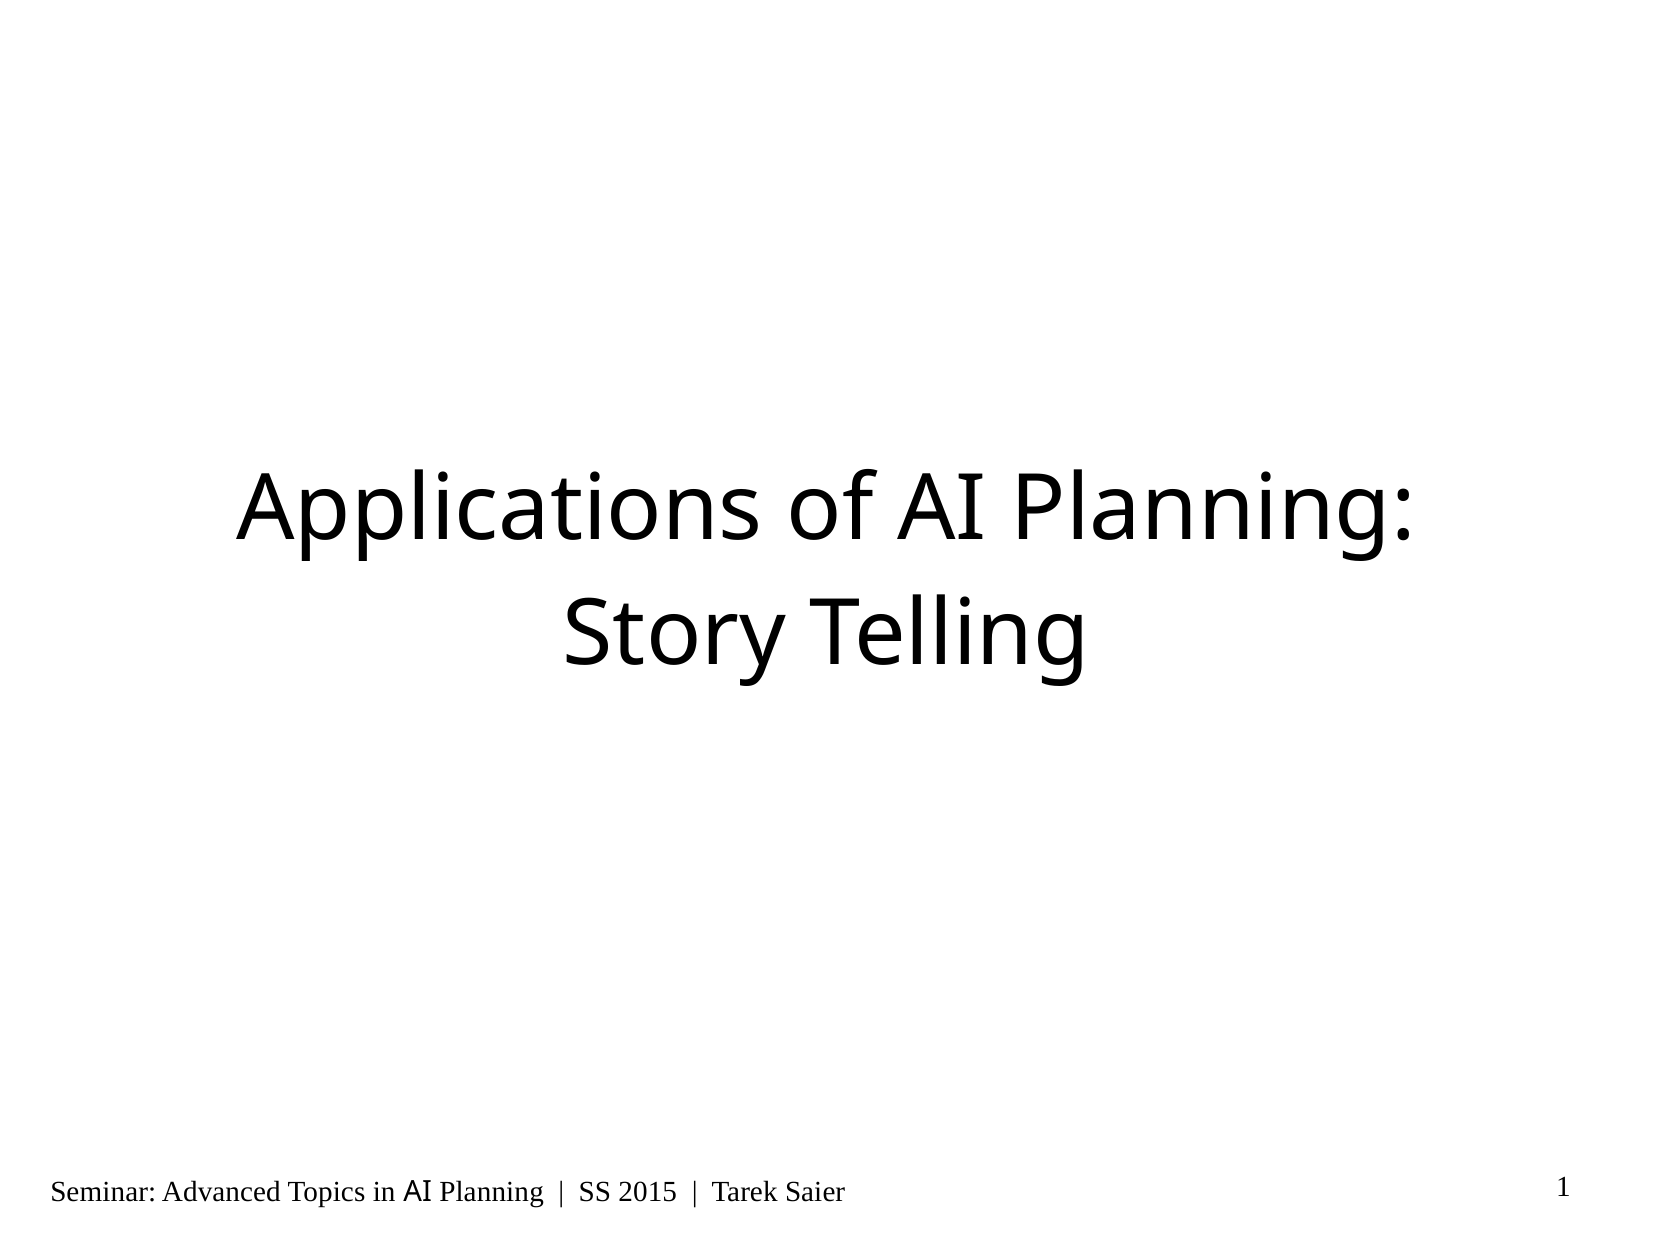

# Applications of AI Planning: Story Telling
1